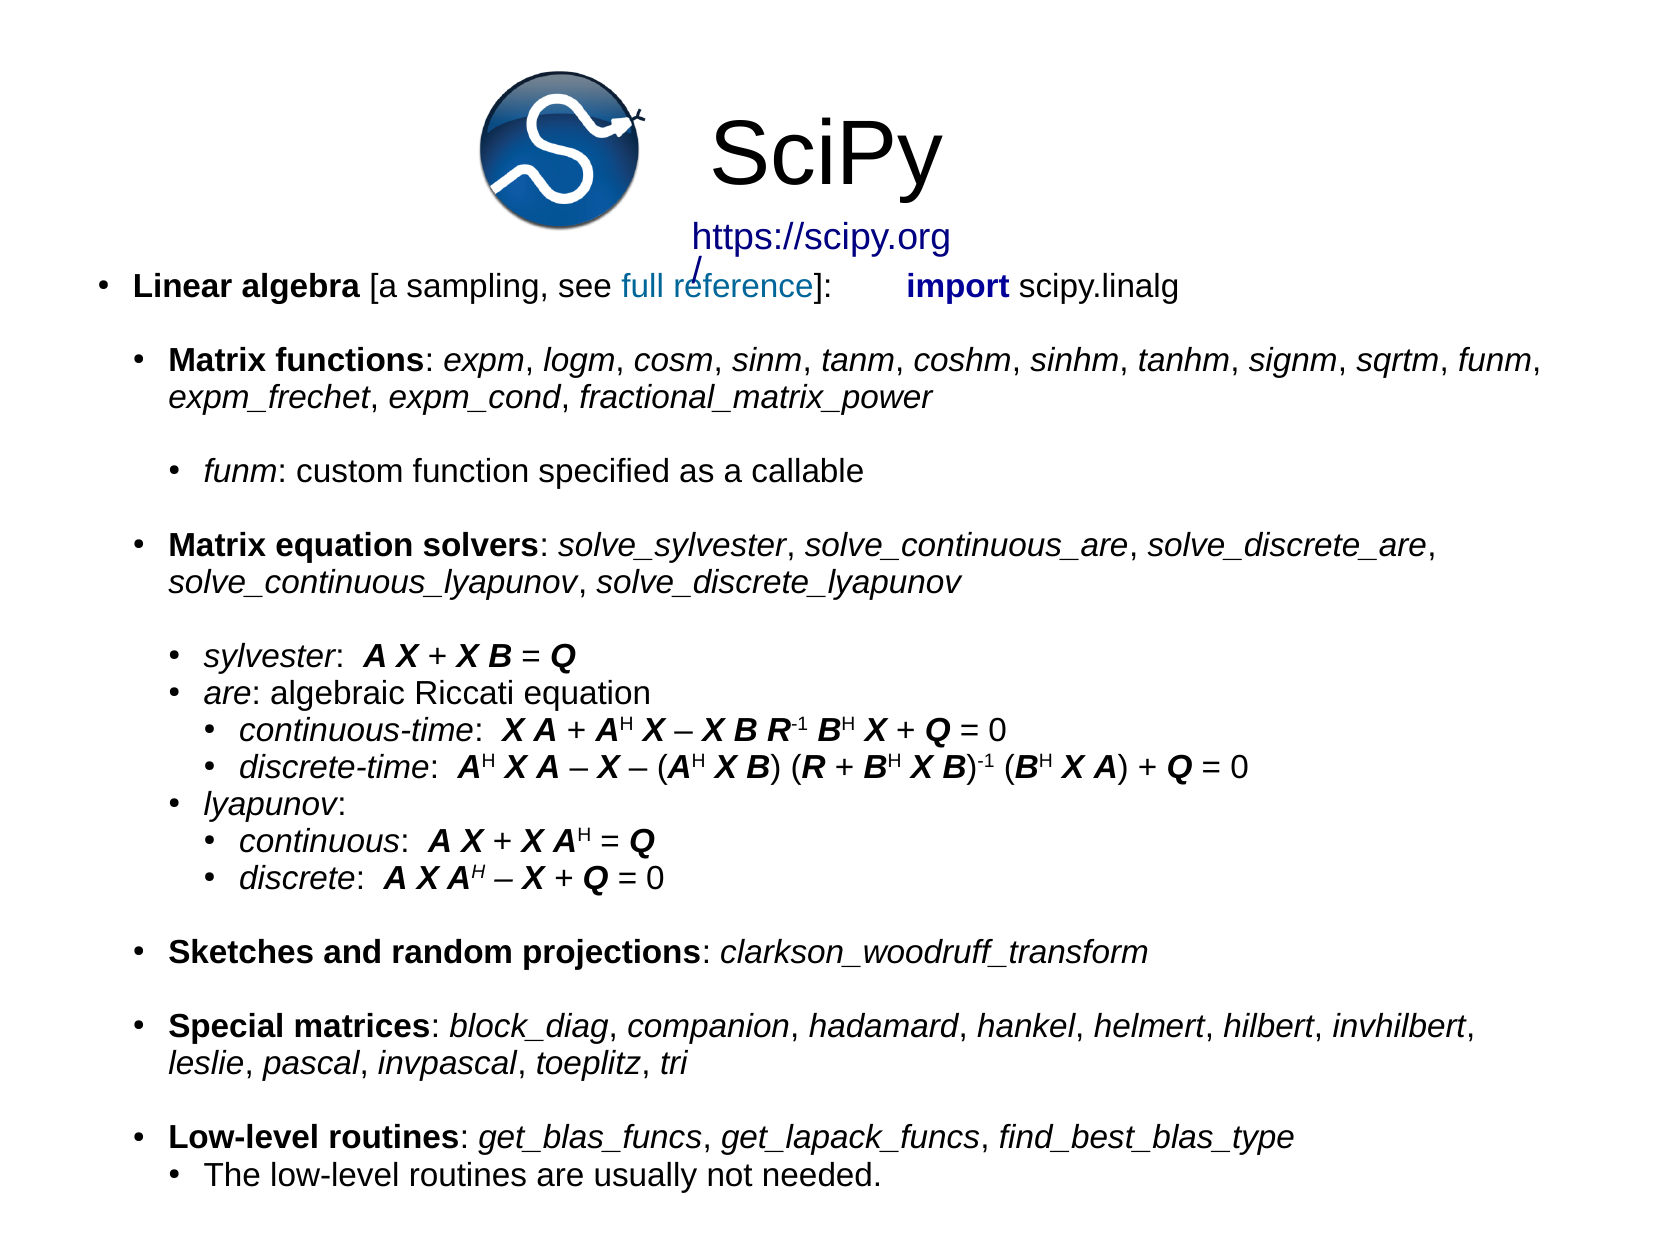

# SciPy
https://scipy.org/
Linear algebra [a sampling, see full reference]: import scipy.linalg
Matrix functions: expm, logm, cosm, sinm, tanm, coshm, sinhm, tanhm, signm, sqrtm, funm, expm_frechet, expm_cond, fractional_matrix_power
funm: custom function specified as a callable
Matrix equation solvers: solve_sylvester, solve_continuous_are, solve_discrete_are, solve_continuous_lyapunov, solve_discrete_lyapunov
sylvester: A X + X B = Q
are: algebraic Riccati equation
continuous-time: X A + AH X – X B R-1 BH X + Q = 0
discrete-time: AH X A – X – (AH X B) (R + BH X B)-1 (BH X A) + Q = 0
lyapunov:
continuous: A X + X AH = Q
discrete: A X AH – X + Q = 0
Sketches and random projections: clarkson_woodruff_transform
Special matrices: block_diag, companion, hadamard, hankel, helmert, hilbert, invhilbert, leslie, pascal, invpascal, toeplitz, tri
Low-level routines: get_blas_funcs, get_lapack_funcs, find_best_blas_type
The low-level routines are usually not needed.